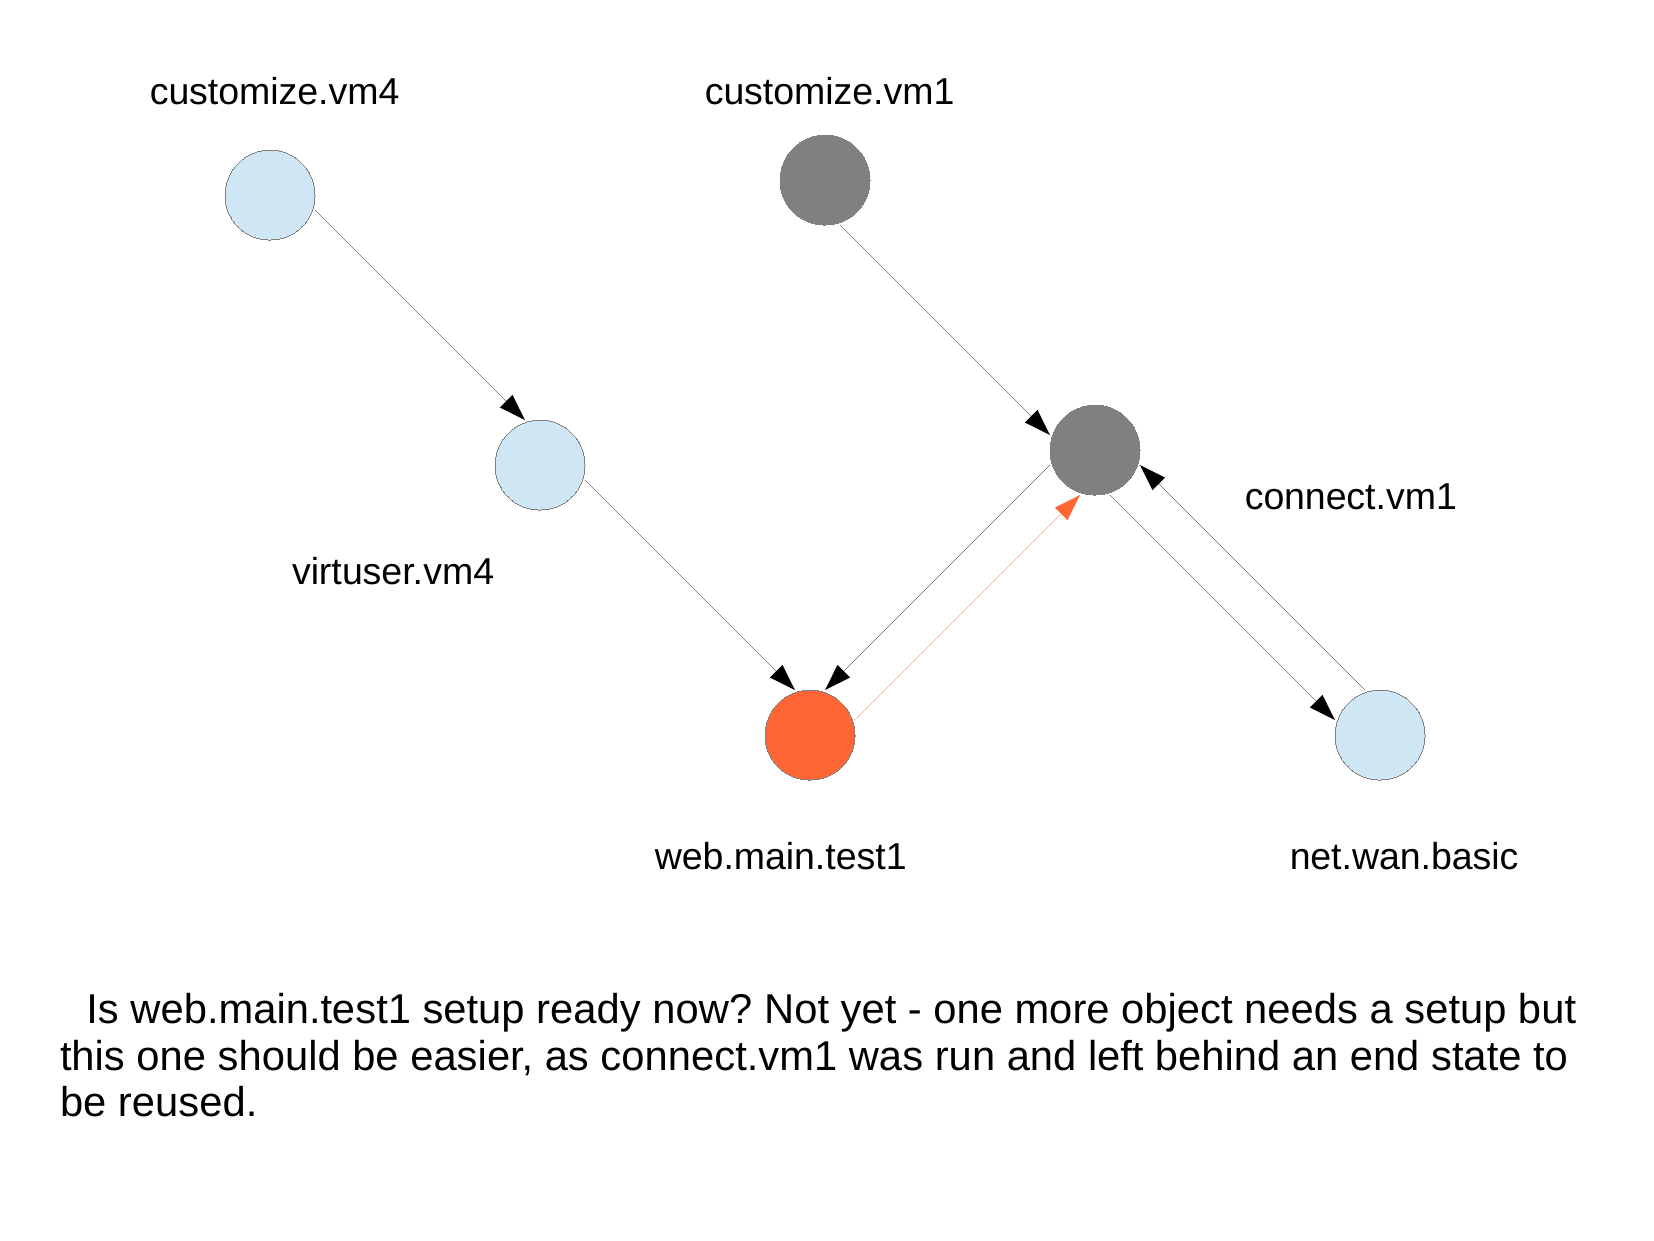

customize.vm4
customize.vm1
connect.vm1
virtuser.vm4
web.main.test1
net.wan.basic
 Is web.main.test1 setup ready now? Not yet - one more object needs a setup but this one should be easier, as connect.vm1 was run and left behind an end state to be reused.